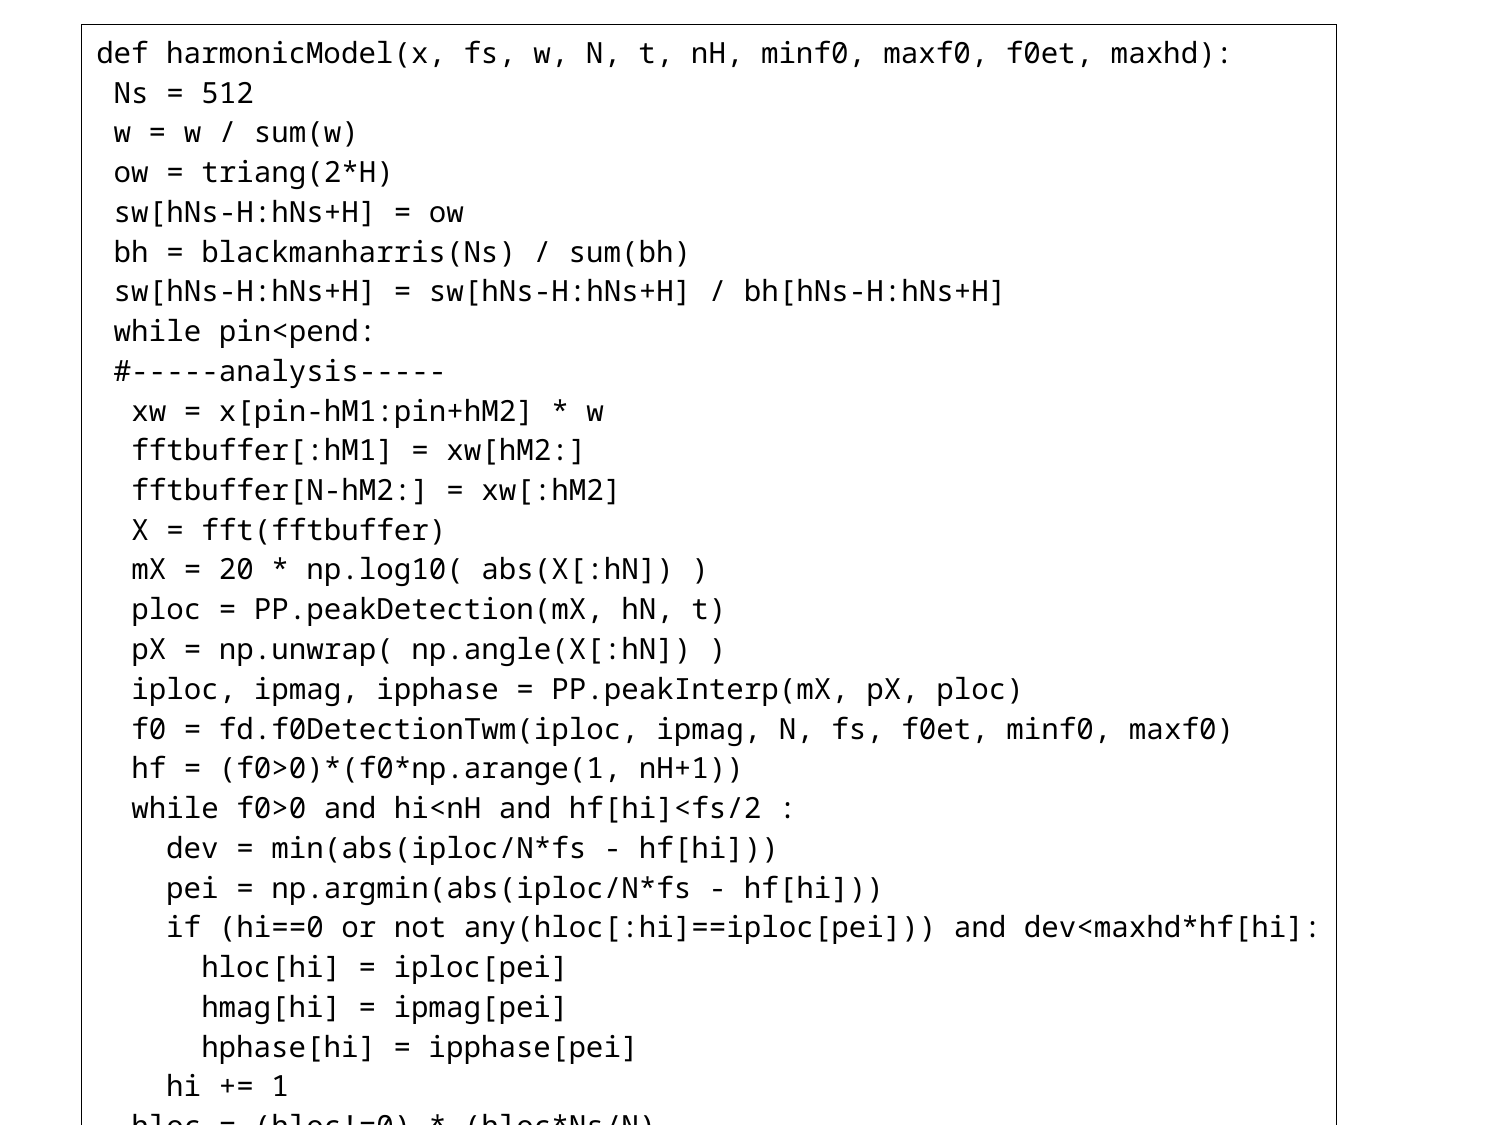

def harmonicModel(x, fs, w, N, t, nH, minf0, maxf0, f0et, maxhd):
 Ns = 512
 w = w / sum(w)
 ow = triang(2*H)
 sw[hNs-H:hNs+H] = ow
 bh = blackmanharris(Ns) / sum(bh)
 sw[hNs-H:hNs+H] = sw[hNs-H:hNs+H] / bh[hNs-H:hNs+H]
 while pin<pend:
 #-----analysis-----
 xw = x[pin-hM1:pin+hM2] * w
 fftbuffer[:hM1] = xw[hM2:]
 fftbuffer[N-hM2:] = xw[:hM2]
 X = fft(fftbuffer)
 mX = 20 * np.log10( abs(X[:hN]) )
 ploc = PP.peakDetection(mX, hN, t)
 pX = np.unwrap( np.angle(X[:hN]) )
 iploc, ipmag, ipphase = PP.peakInterp(mX, pX, ploc)
 f0 = fd.f0DetectionTwm(iploc, ipmag, N, fs, f0et, minf0, maxf0)
 hf = (f0>0)*(f0*np.arange(1, nH+1))
 while f0>0 and hi<nH and hf[hi]<fs/2 :
 dev = min(abs(iploc/N*fs - hf[hi]))
 pei = np.argmin(abs(iploc/N*fs - hf[hi]))
 if (hi==0 or not any(hloc[:hi]==iploc[pei])) and dev<maxhd*hf[hi]:
 hloc[hi] = iploc[pei]
 hmag[hi] = ipmag[pei]
 hphase[hi] = ipphase[pei]
 hi += 1
 hloc = (hloc!=0) * (hloc*Ns/N)
 #-----synthesis-----
 Yh = GS.genSpecSines(hloc, hmag, hphase, Ns)
 fftbuffer = np.real( ifft(Yh) )
 yh[:hNs-1] = fftbuffer[hNs+1:]
 yh[hNs-1:] = fftbuffer[:hNs+1]
 y[pin-hNs:pin+hNs] += sw*yh
 pin += H
 return y